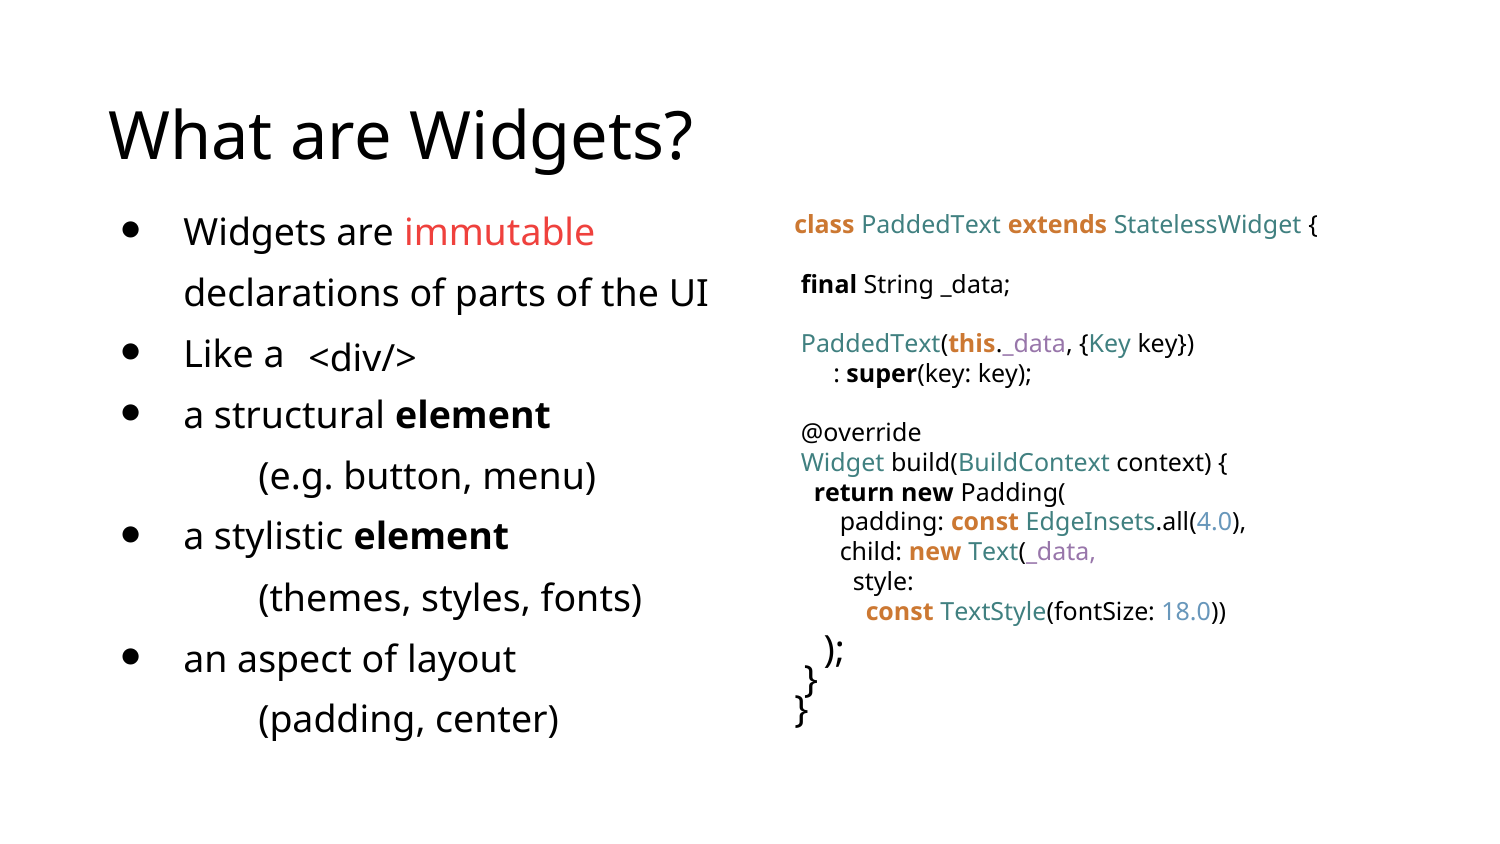

What are Widgets?
Widgets are immutable
●
class PaddedText extends StatelessWidget {
declarations of parts of the UI
 final String _data;
 PaddedText(this._data, {Key key})
Like a
●
<div/>
 : super(key: key);
a structural element
●
 @override
 Widget build(BuildContext context) {
(e.g. button, menu)
 return new Padding(
 padding: const EdgeInsets.all(4.0),
a stylistic element
●
 child: new Text(_data,
 style:
(themes, styles, fonts)
 const TextStyle(fontSize: 18.0))
 );
an aspect of layout
●
 }
}
(padding, center)